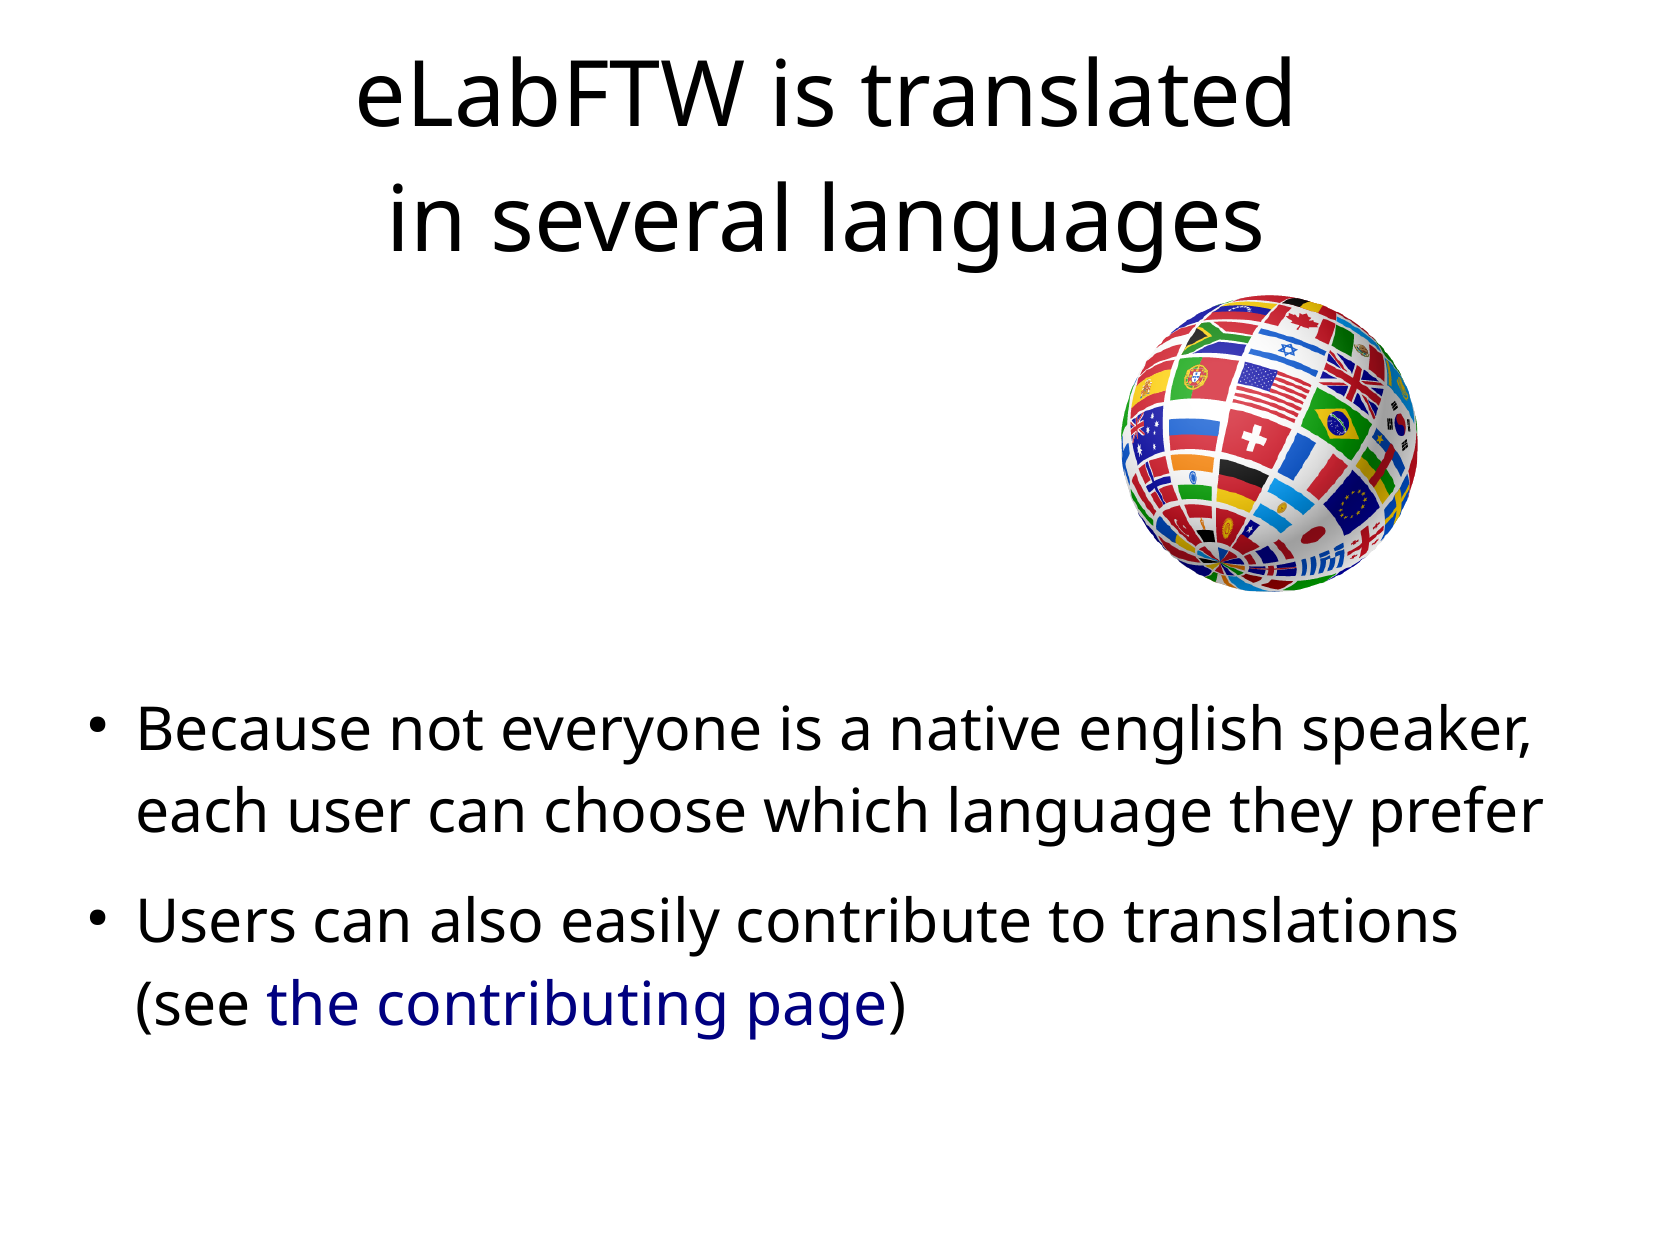

# eLabFTW is translated in several languages
Because not everyone is a native english speaker, each user can choose which language they prefer
Users can also easily contribute to translations (see the contributing page)